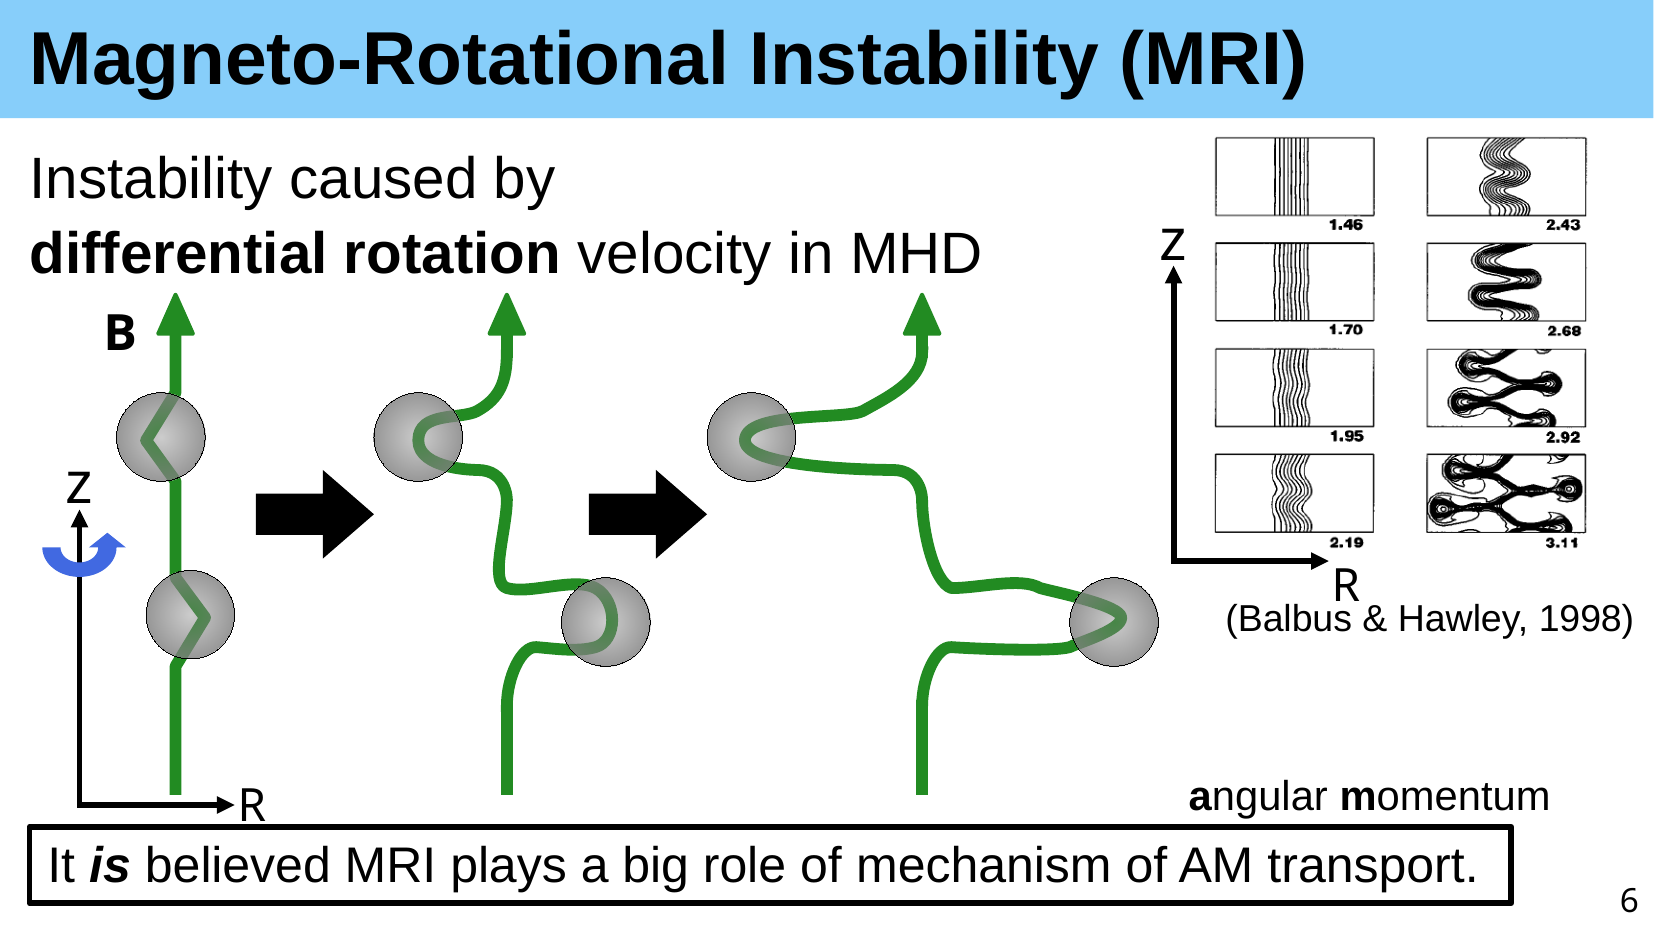

Magneto-Rotational Instability (MRI)
Instability caused by
differential rotation velocity in MHD
z
B
z
R
(Balbus & Hawley, 1998)
angular momentum
R
It is believed MRI plays a big role of mechanism of AM transport.